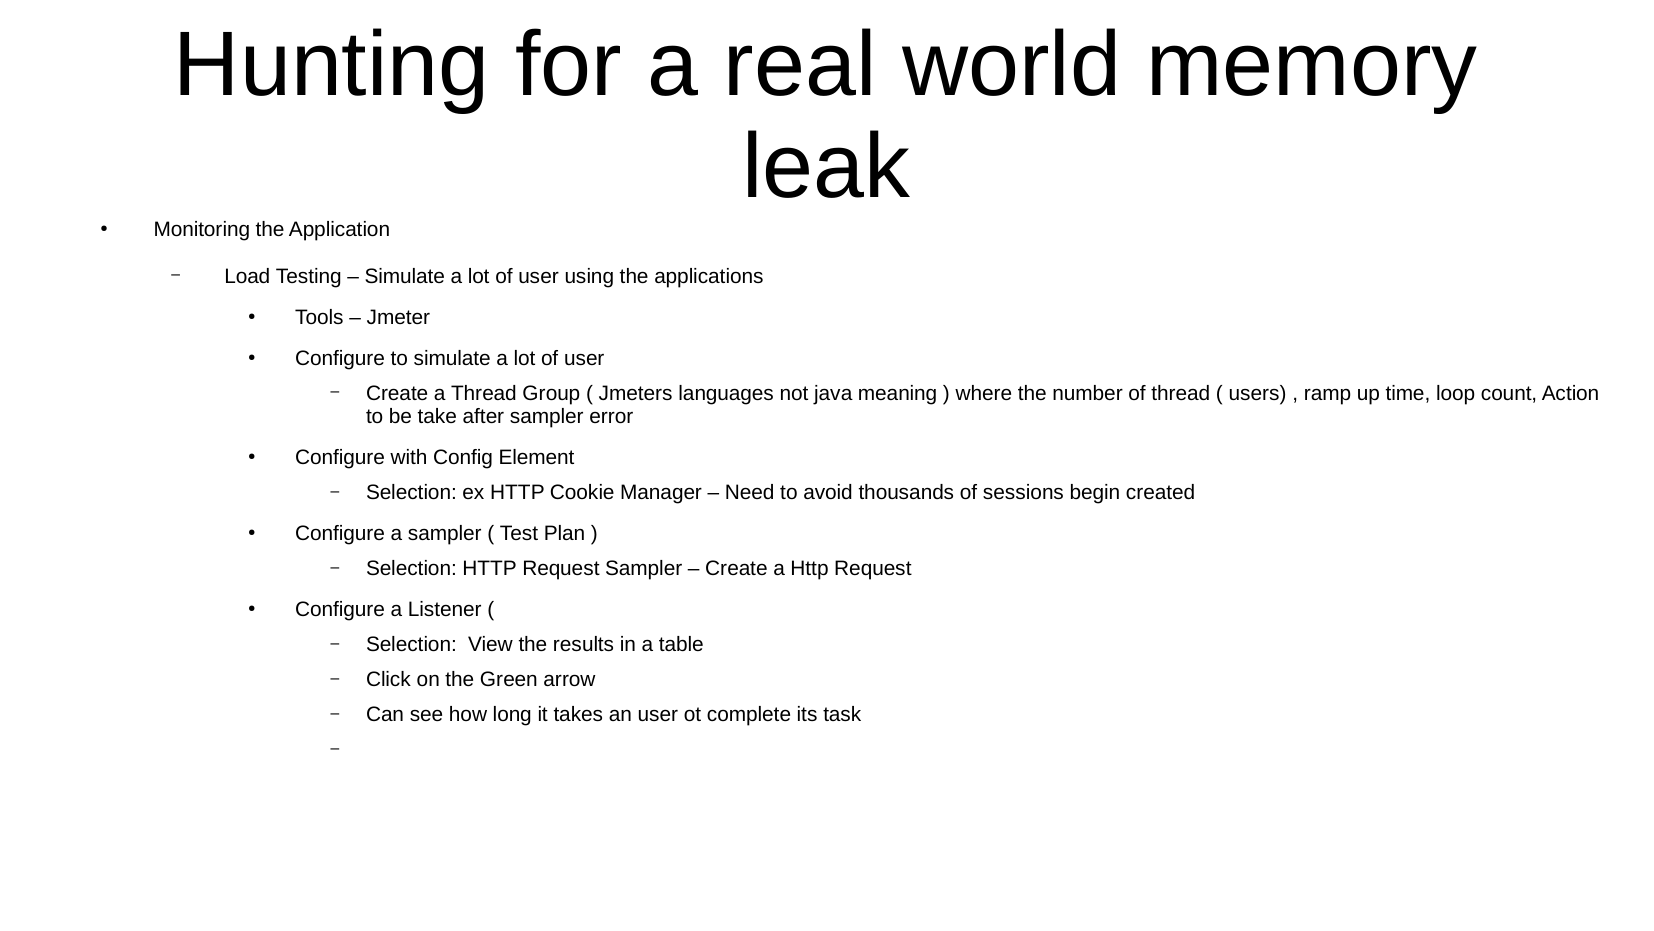

# Hunting for a real world memory leak
Monitoring the Application
Load Testing – Simulate a lot of user using the applications
Tools – Jmeter
Configure to simulate a lot of user
Create a Thread Group ( Jmeters languages not java meaning ) where the number of thread ( users) , ramp up time, loop count, Action to be take after sampler error
Configure with Config Element
Selection: ex HTTP Cookie Manager – Need to avoid thousands of sessions begin created
Configure a sampler ( Test Plan )
Selection: HTTP Request Sampler – Create a Http Request
Configure a Listener (
Selection: View the results in a table
Click on the Green arrow
Can see how long it takes an user ot complete its task